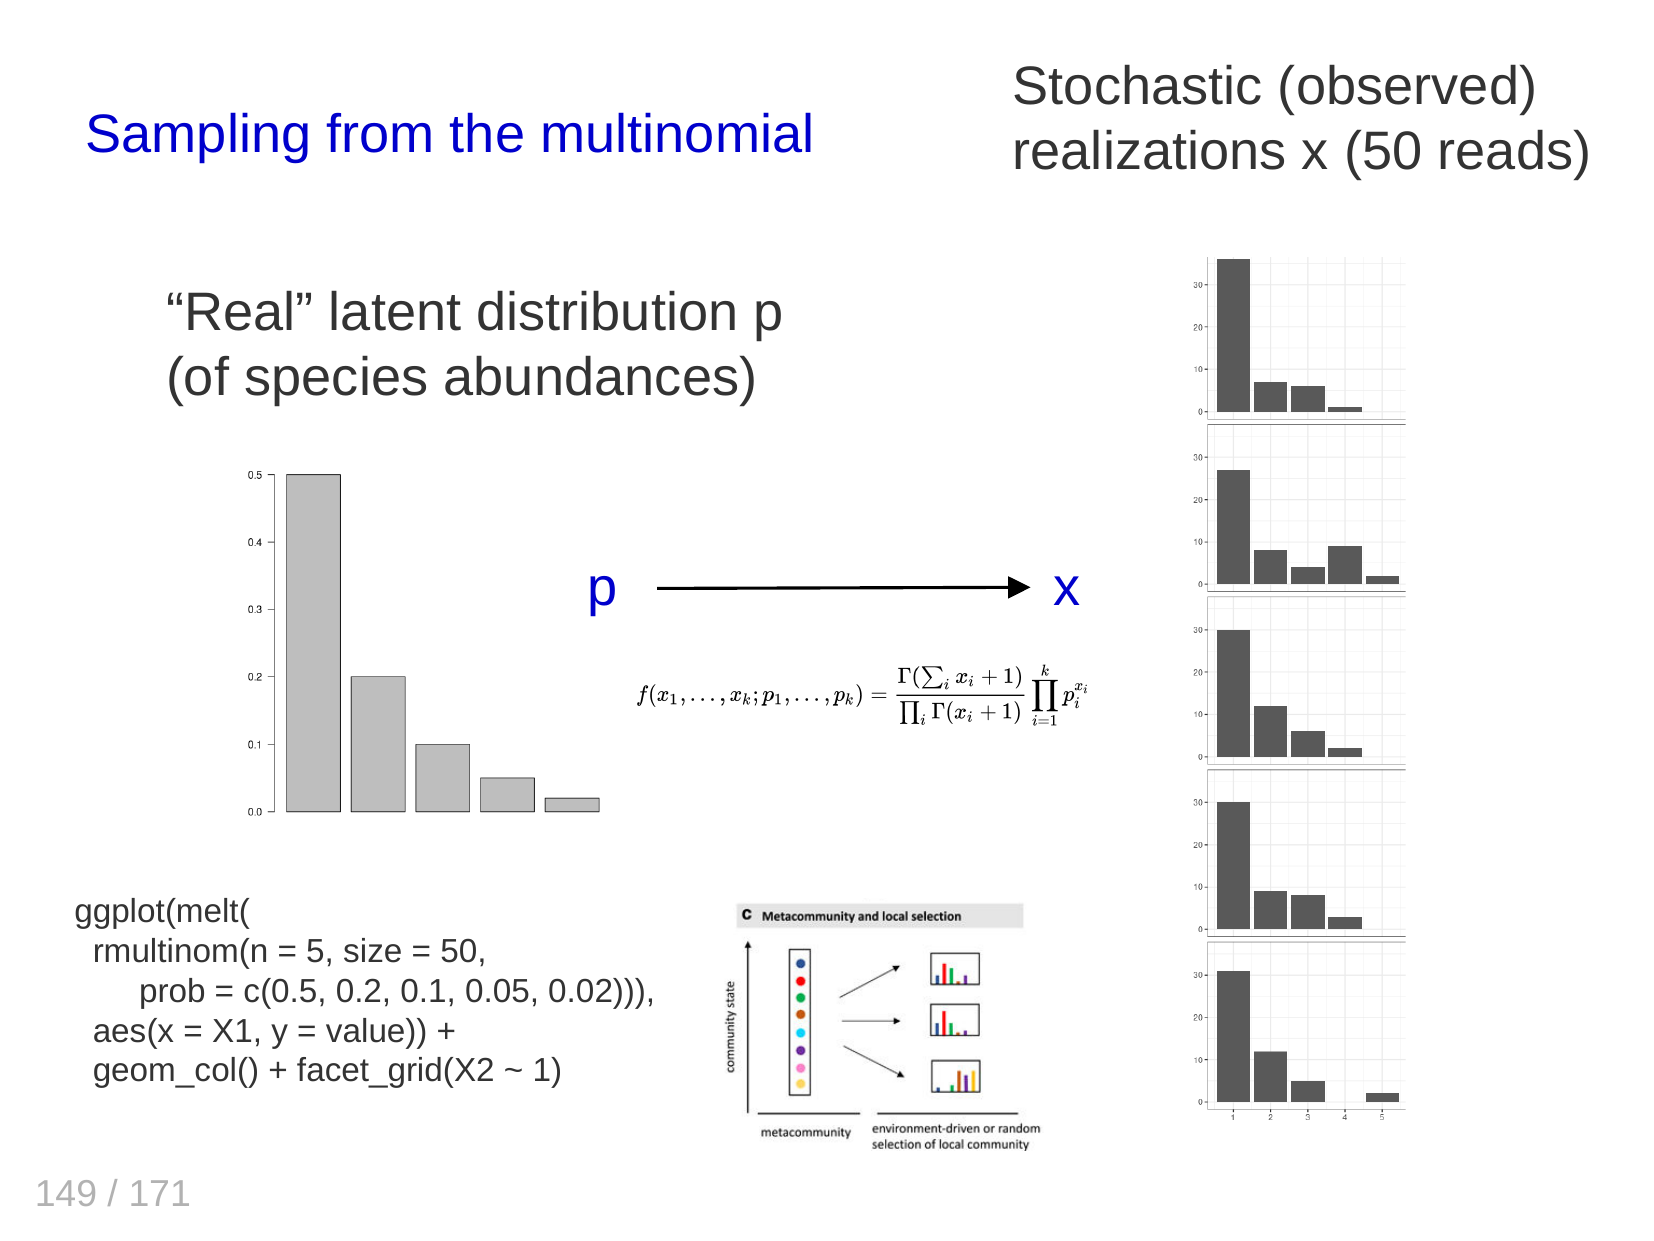

Stochastic (observed)
realizations x (50 reads)
Sampling from the multinomial
“Real” latent distribution p
(of species abundances)
x
p
ggplot(melt(
 rmultinom(n = 5, size = 50,
 prob = c(0.5, 0.2, 0.1, 0.05, 0.02))),
 aes(x = X1, y = value)) +
 geom_col() + facet_grid(X2 ~ 1)